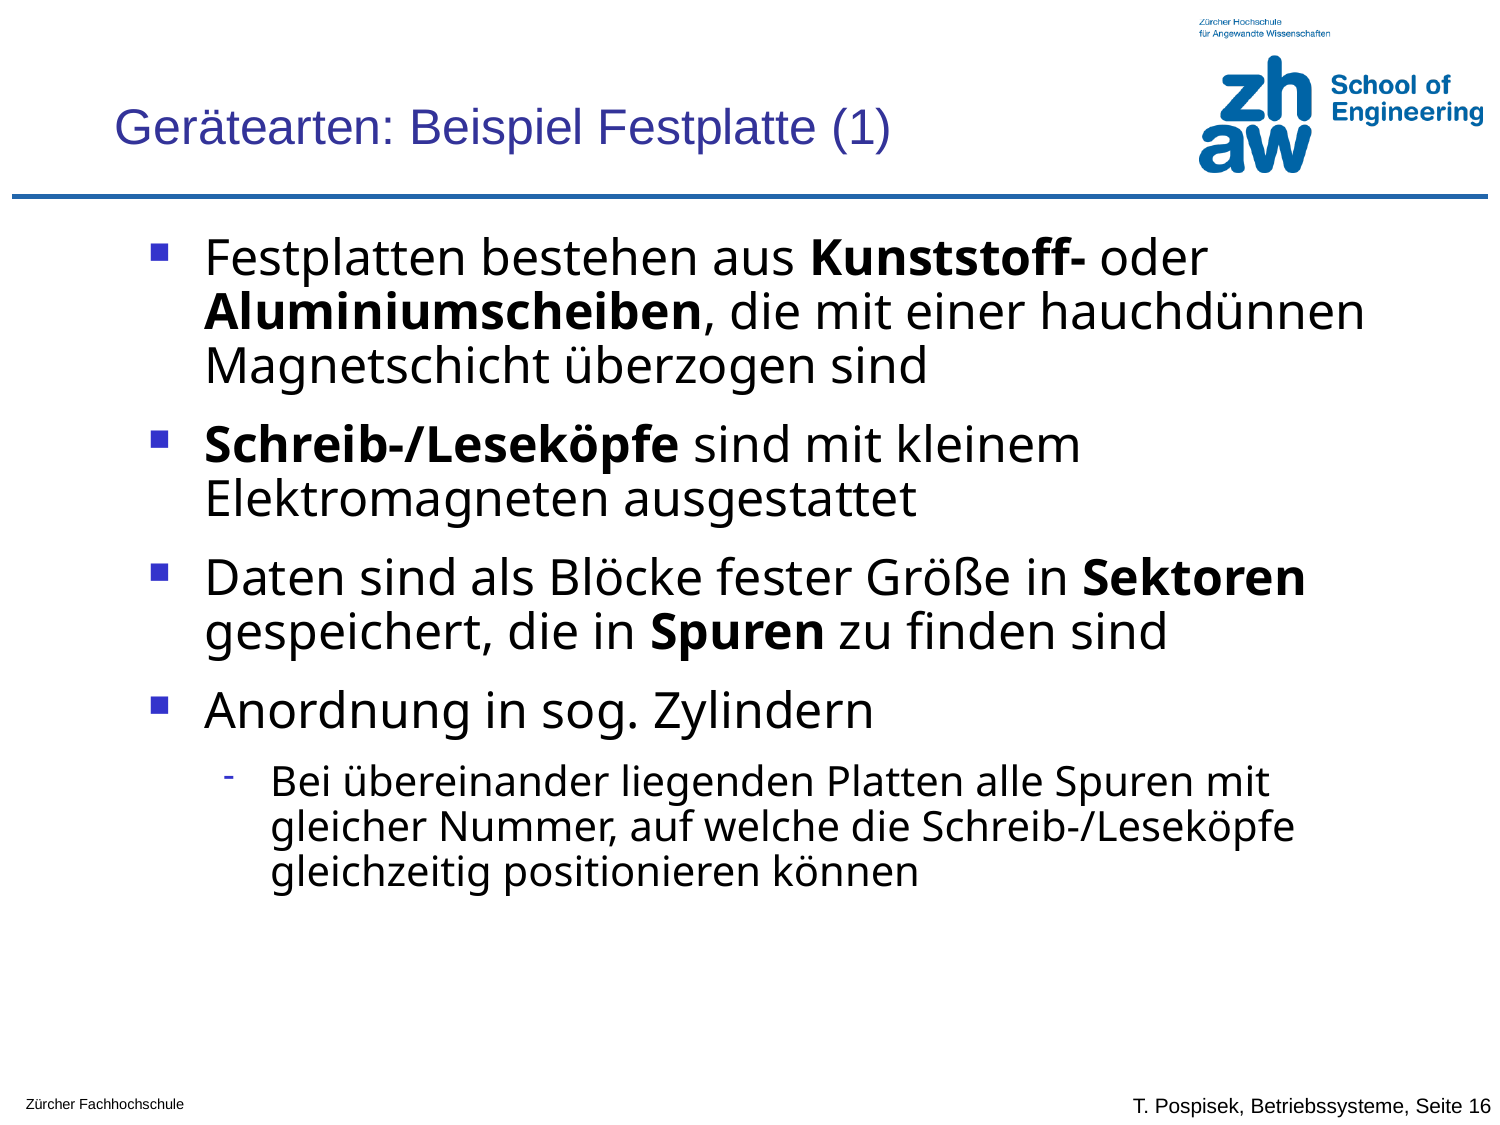

# Gerätearten: Beispiel Festplatte (1)
Festplatten bestehen aus Kunststoff- oder Aluminiumscheiben, die mit einer hauchdünnen Magnetschicht überzogen sind
Schreib-/Leseköpfe sind mit kleinem Elektromagneten ausgestattet
Daten sind als Blöcke fester Größe in Sektoren gespeichert, die in Spuren zu finden sind
Anordnung in sog. Zylindern
Bei übereinander liegenden Platten alle Spuren mit gleicher Nummer, auf welche die Schreib-/Leseköpfe gleichzeitig positionieren können